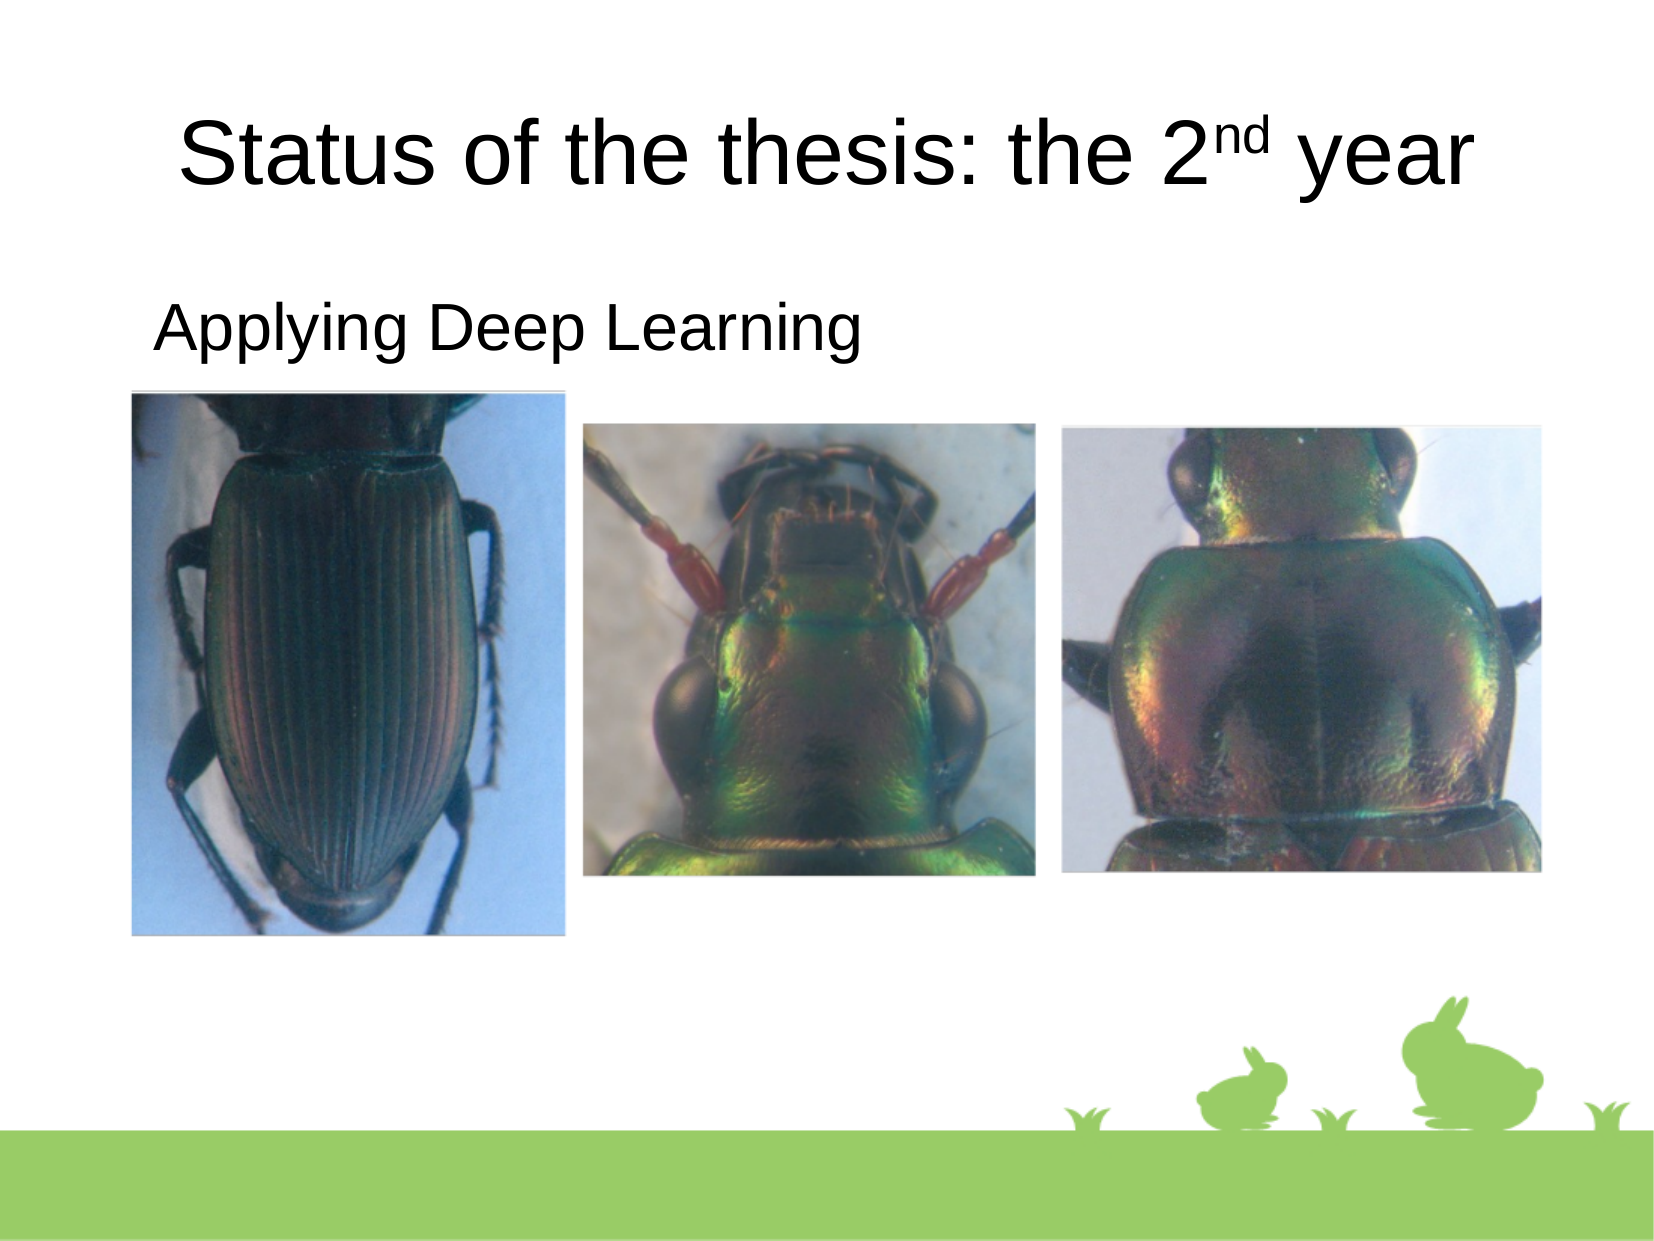

# Status of the thesis: the 2nd year
Applying Deep Learning